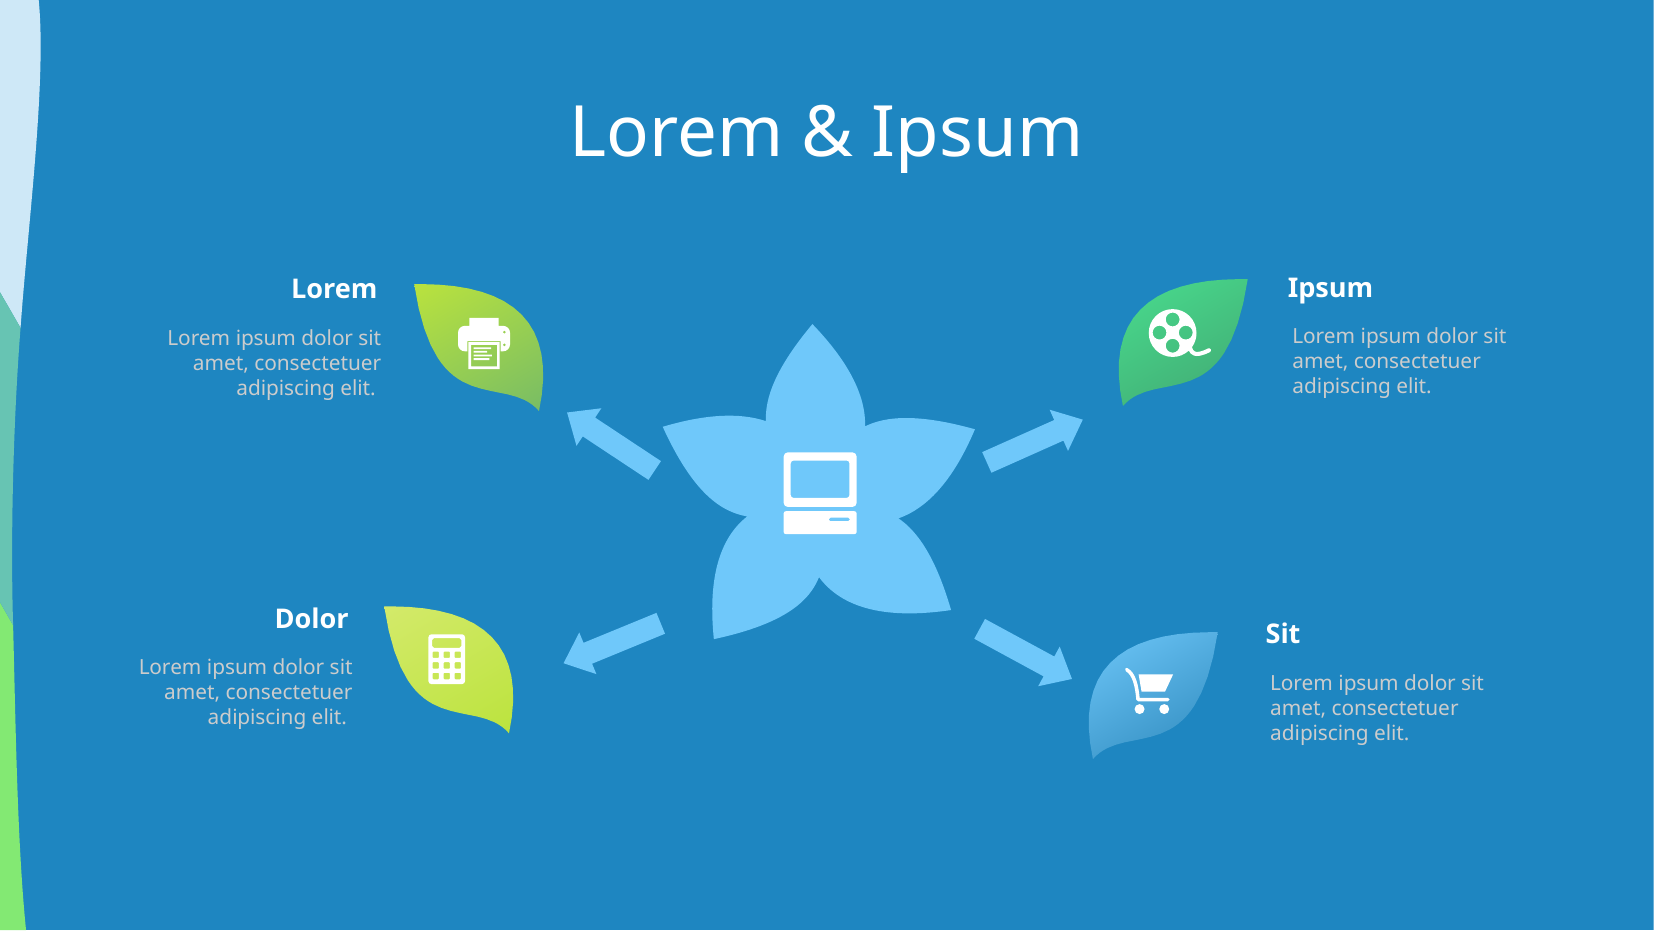

Lorem & Ipsum
Ipsum
Lorem
Lorem ipsum dolor sit amet, consectetuer adipiscing elit.
Lorem ipsum dolor sit amet, consectetuer adipiscing elit.
Dolor
Sit
Lorem ipsum dolor sit amet, consectetuer adipiscing elit.
Lorem ipsum dolor sit amet, consectetuer adipiscing elit.